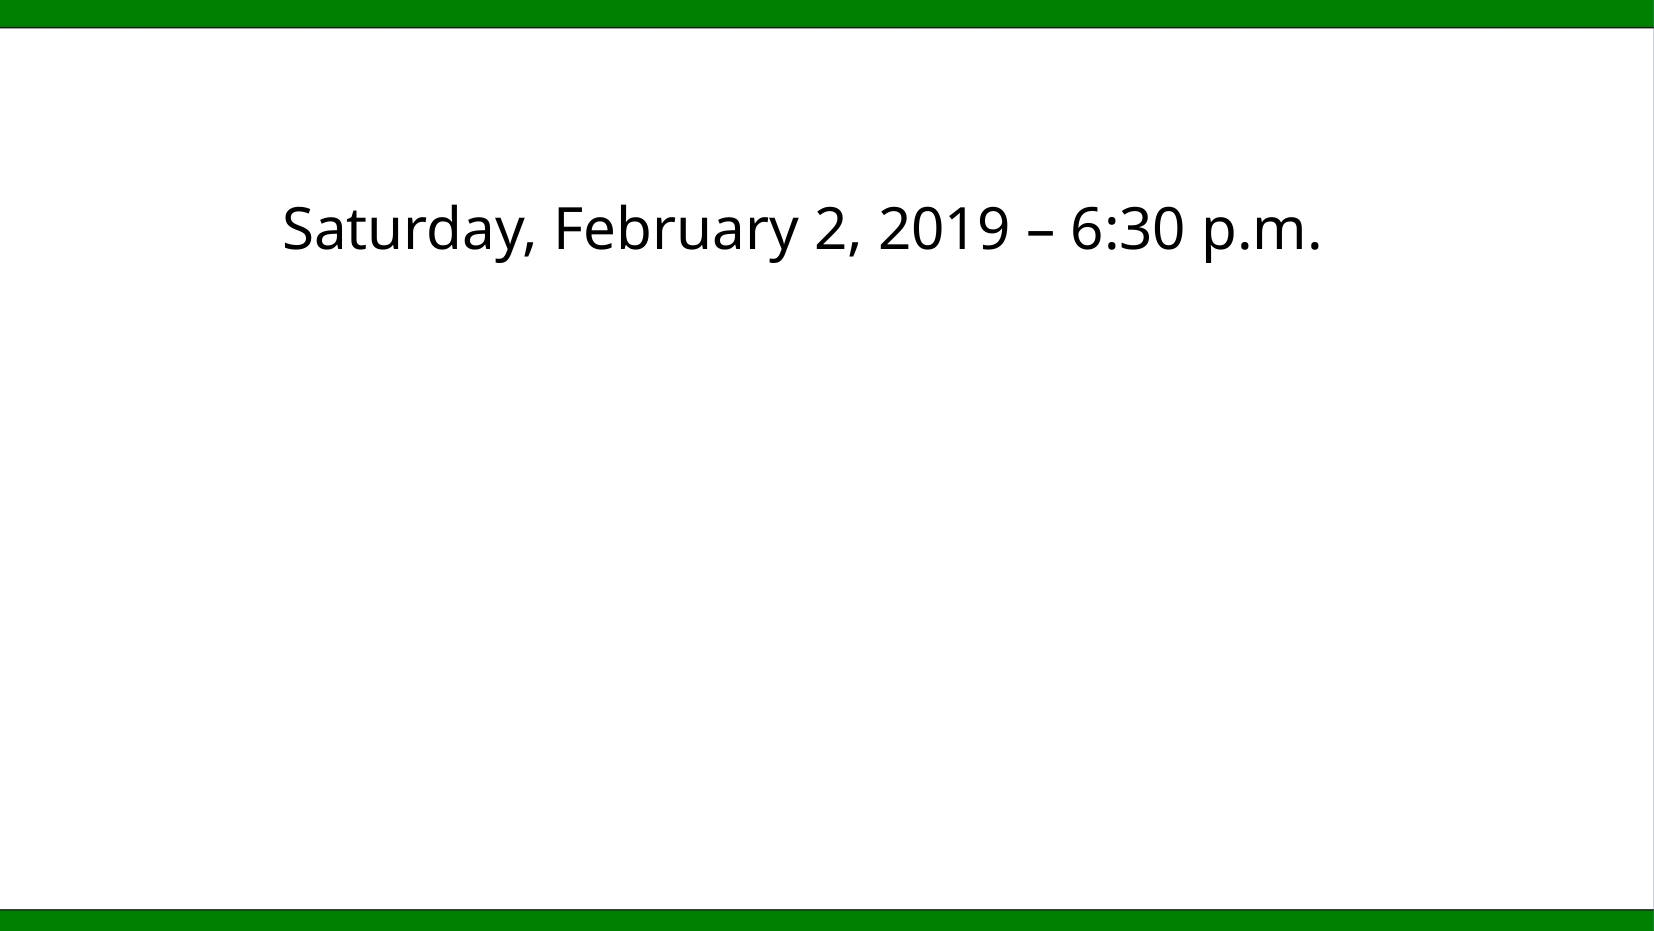

Saturday, February 2, 2019 – 6:30 p.m.